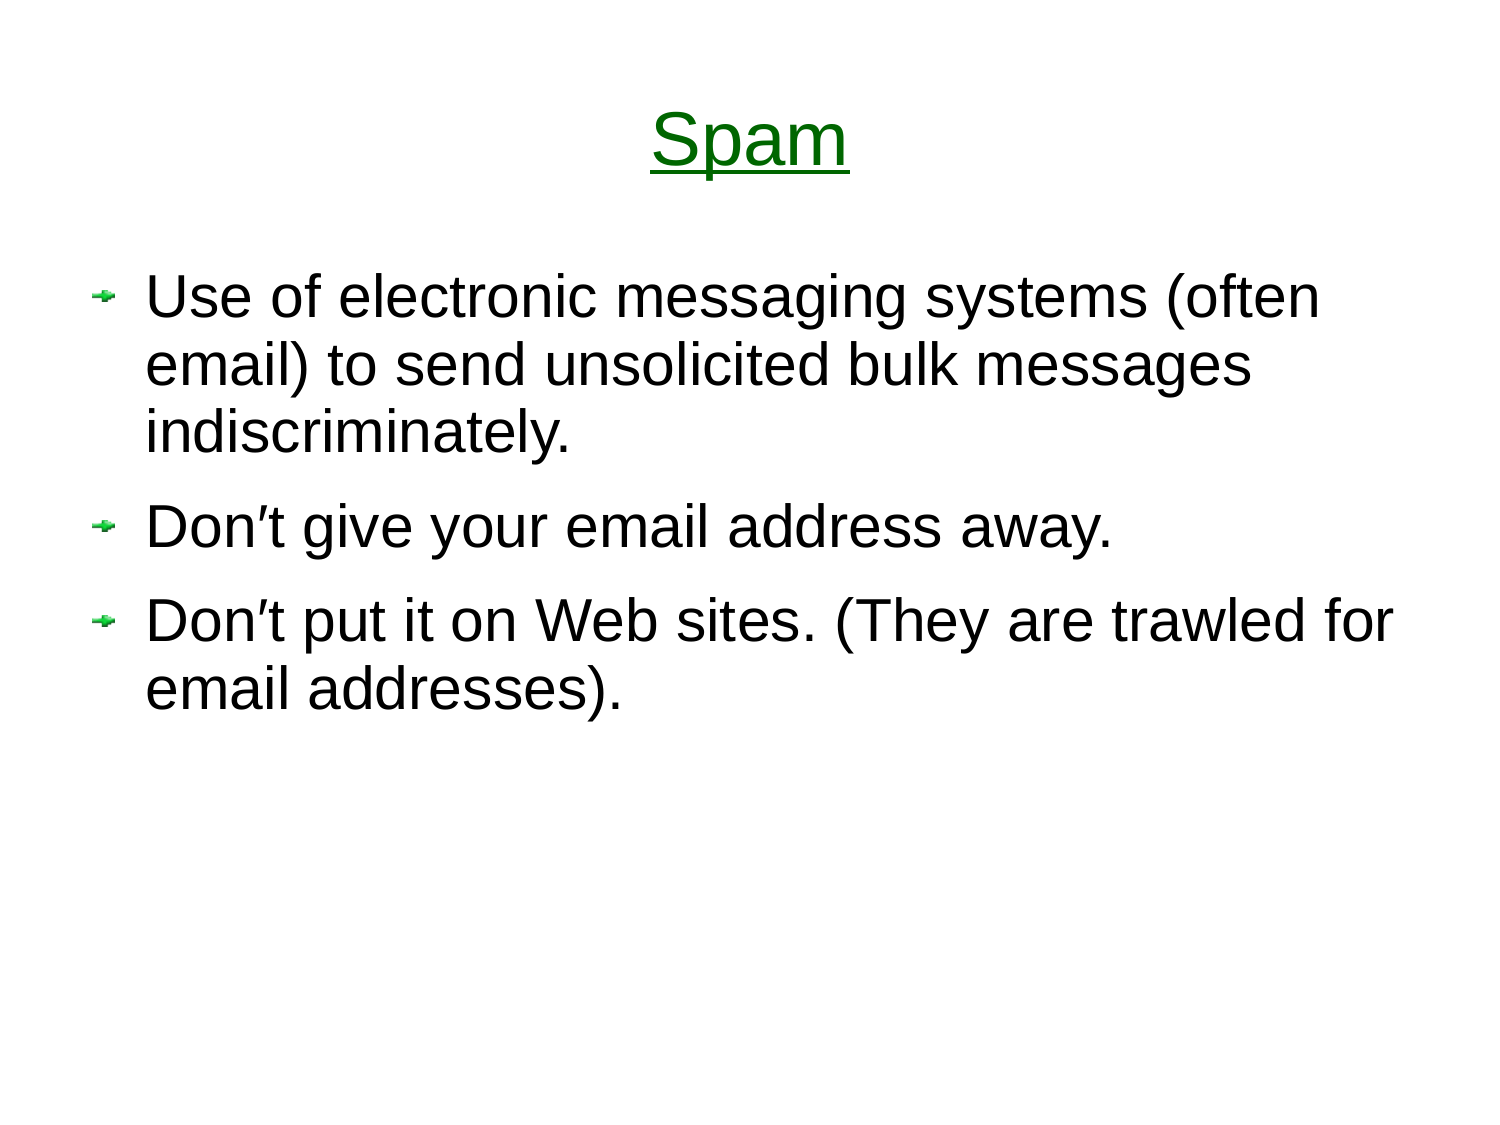

# Spam
Use of electronic messaging systems (often email) to send unsolicited bulk messages indiscriminately.
Don′t give your email address away.
Don′t put it on Web sites. (They are trawled for email addresses).